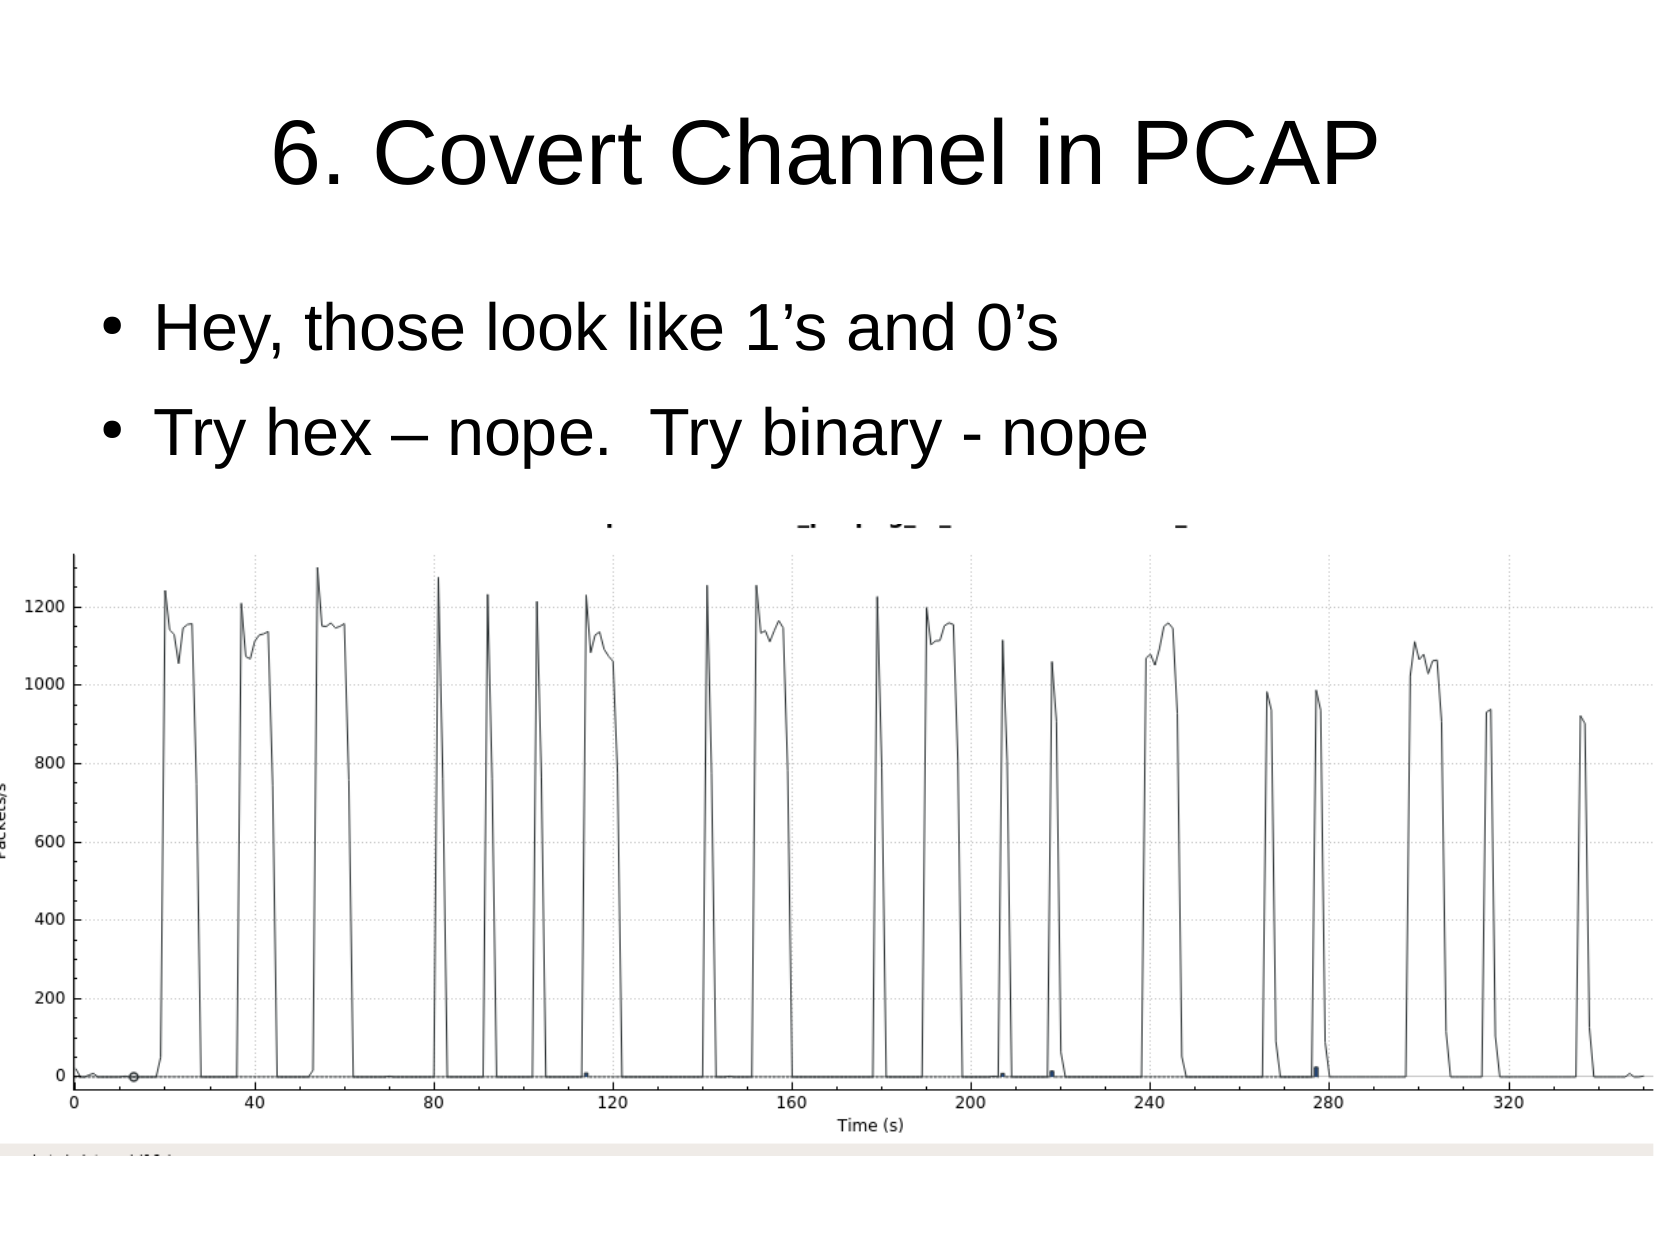

# 6. Covert Channel in PCAP
Hey, those look like 1’s and 0’s
Try hex – nope. Try binary - nope